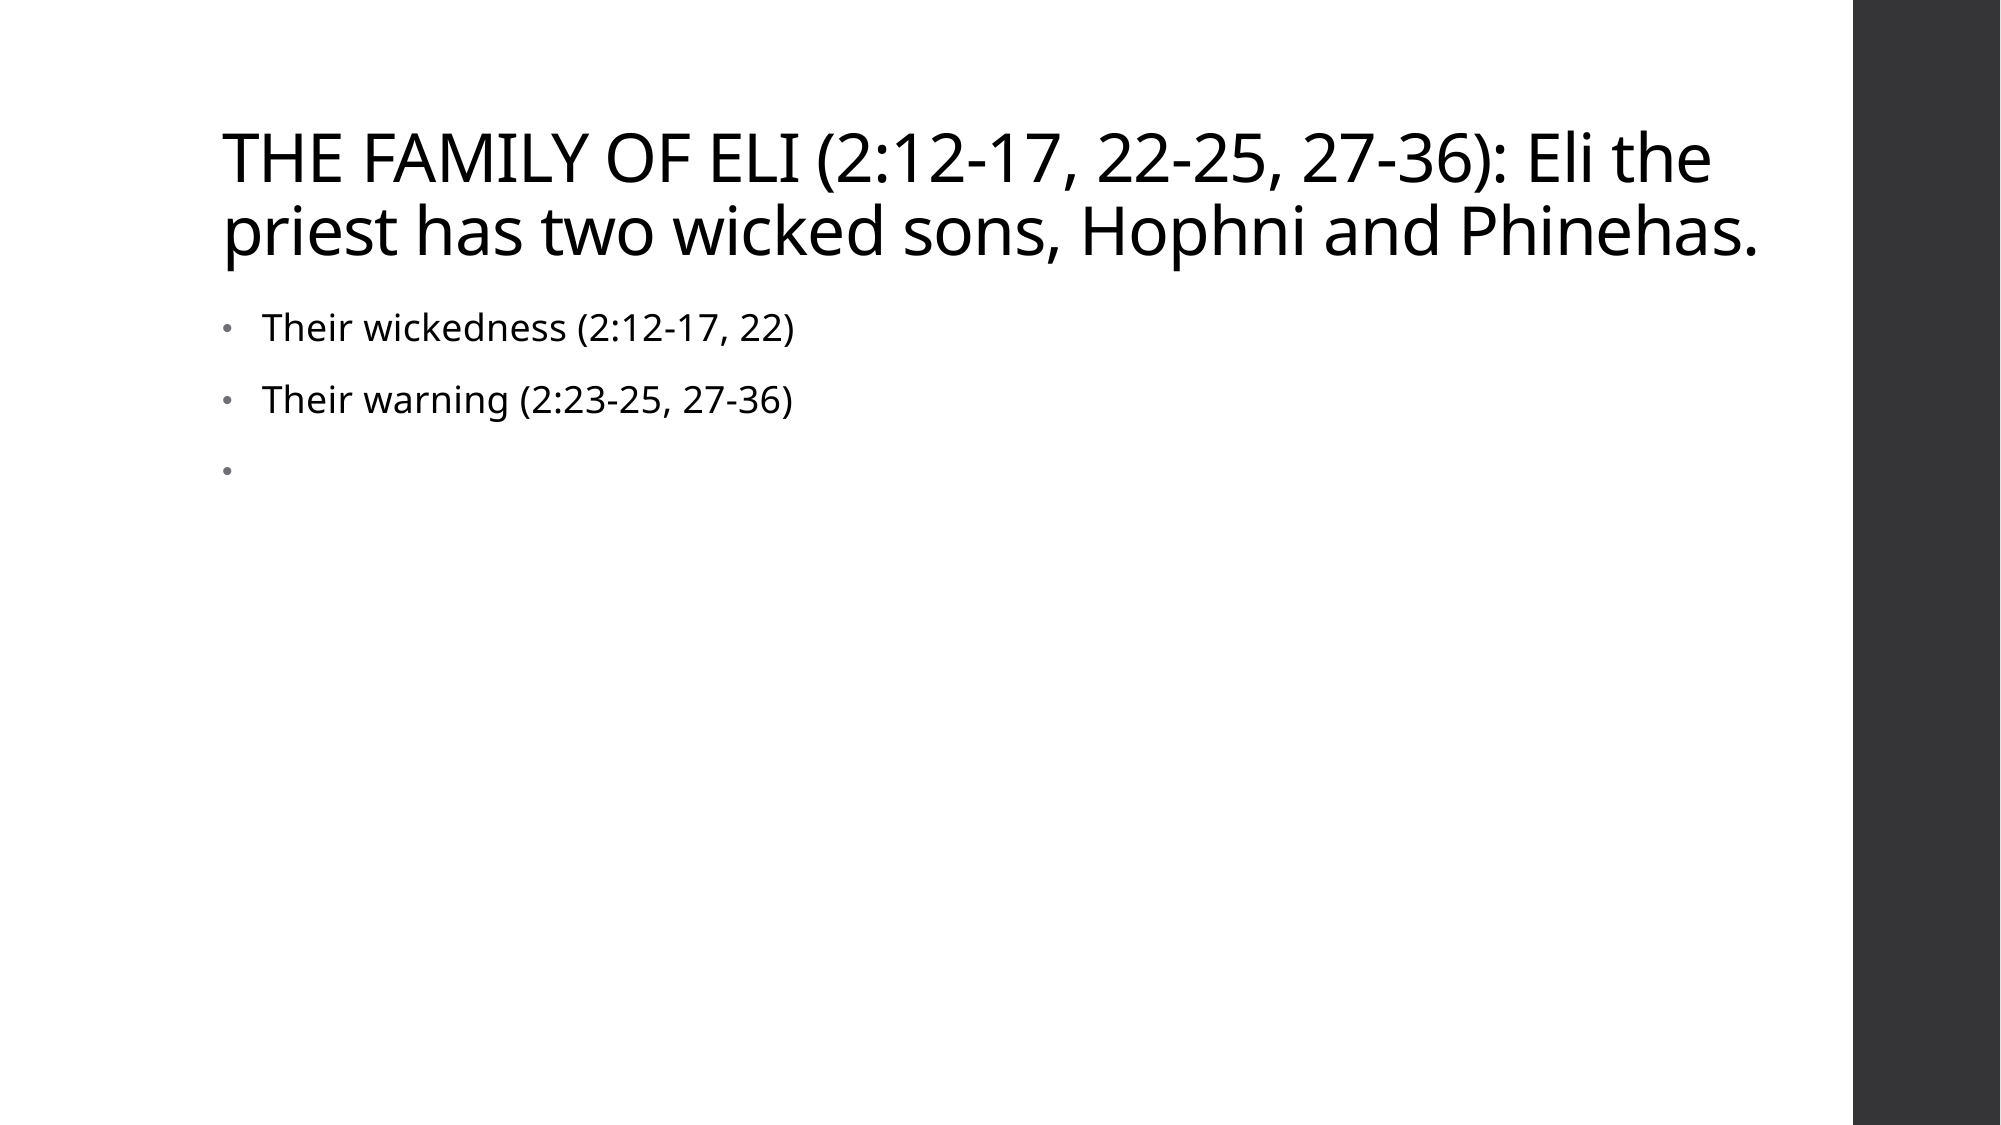

# THE FAMILY OF ELI (2:12-17, 22-25, 27-36): Eli the priest has two wicked sons, Hophni and Phinehas.
 Their wickedness (2:12-17, 22)
 Their warning (2:23-25, 27-36)